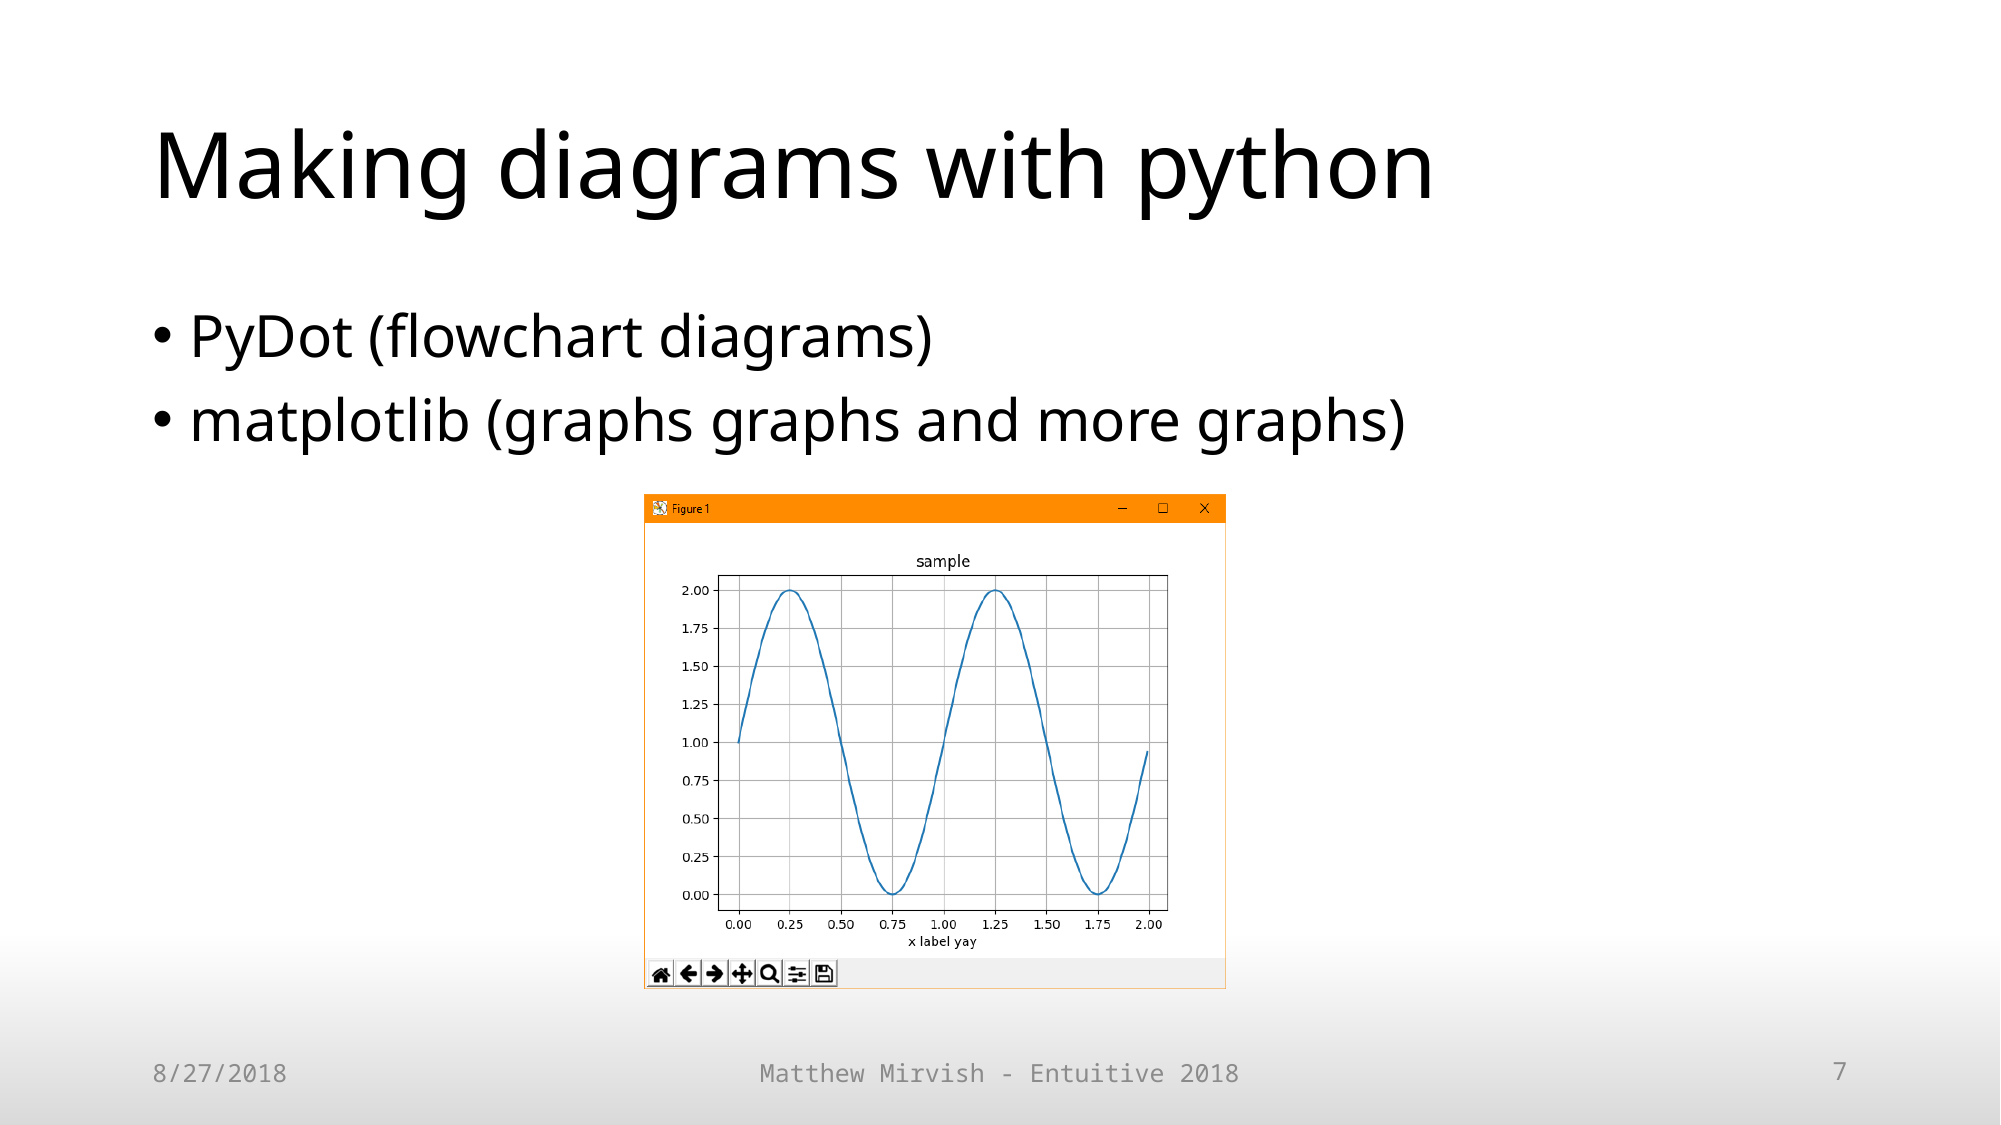

# Making diagrams with python
PyDot (flowchart diagrams)
matplotlib (graphs graphs and more graphs)
8/27/2018
Matthew Mirvish - Entuitive 2018